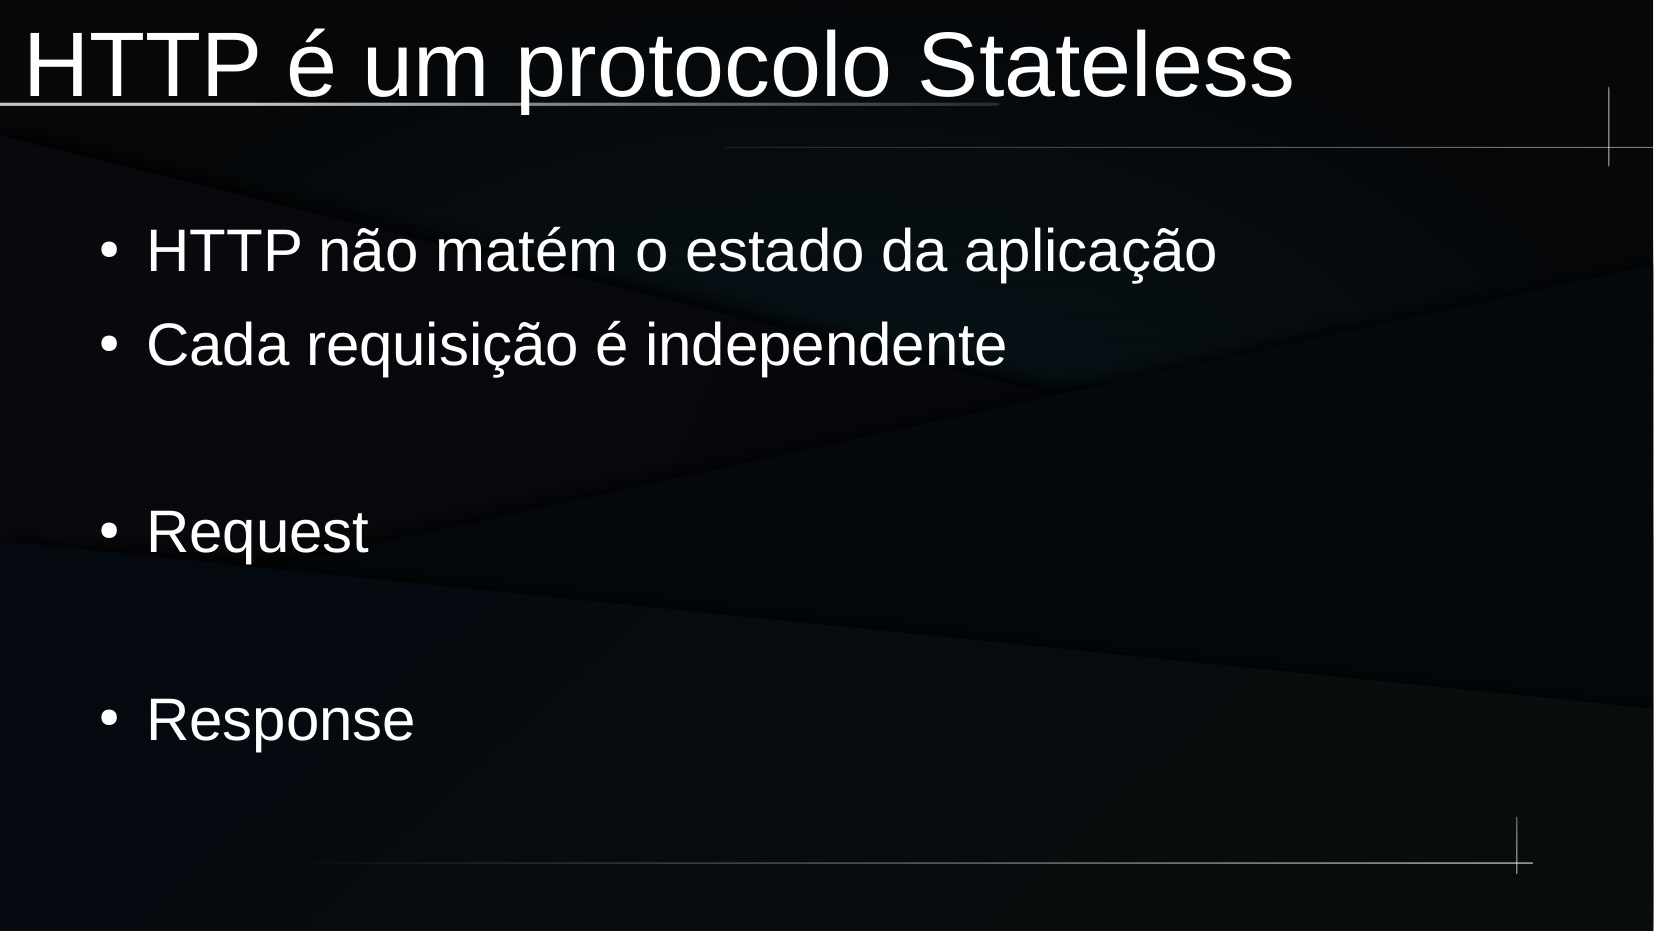

# HTTP é um protocolo Stateless
HTTP não matém o estado da aplicação
Cada requisição é independente
Request
Response